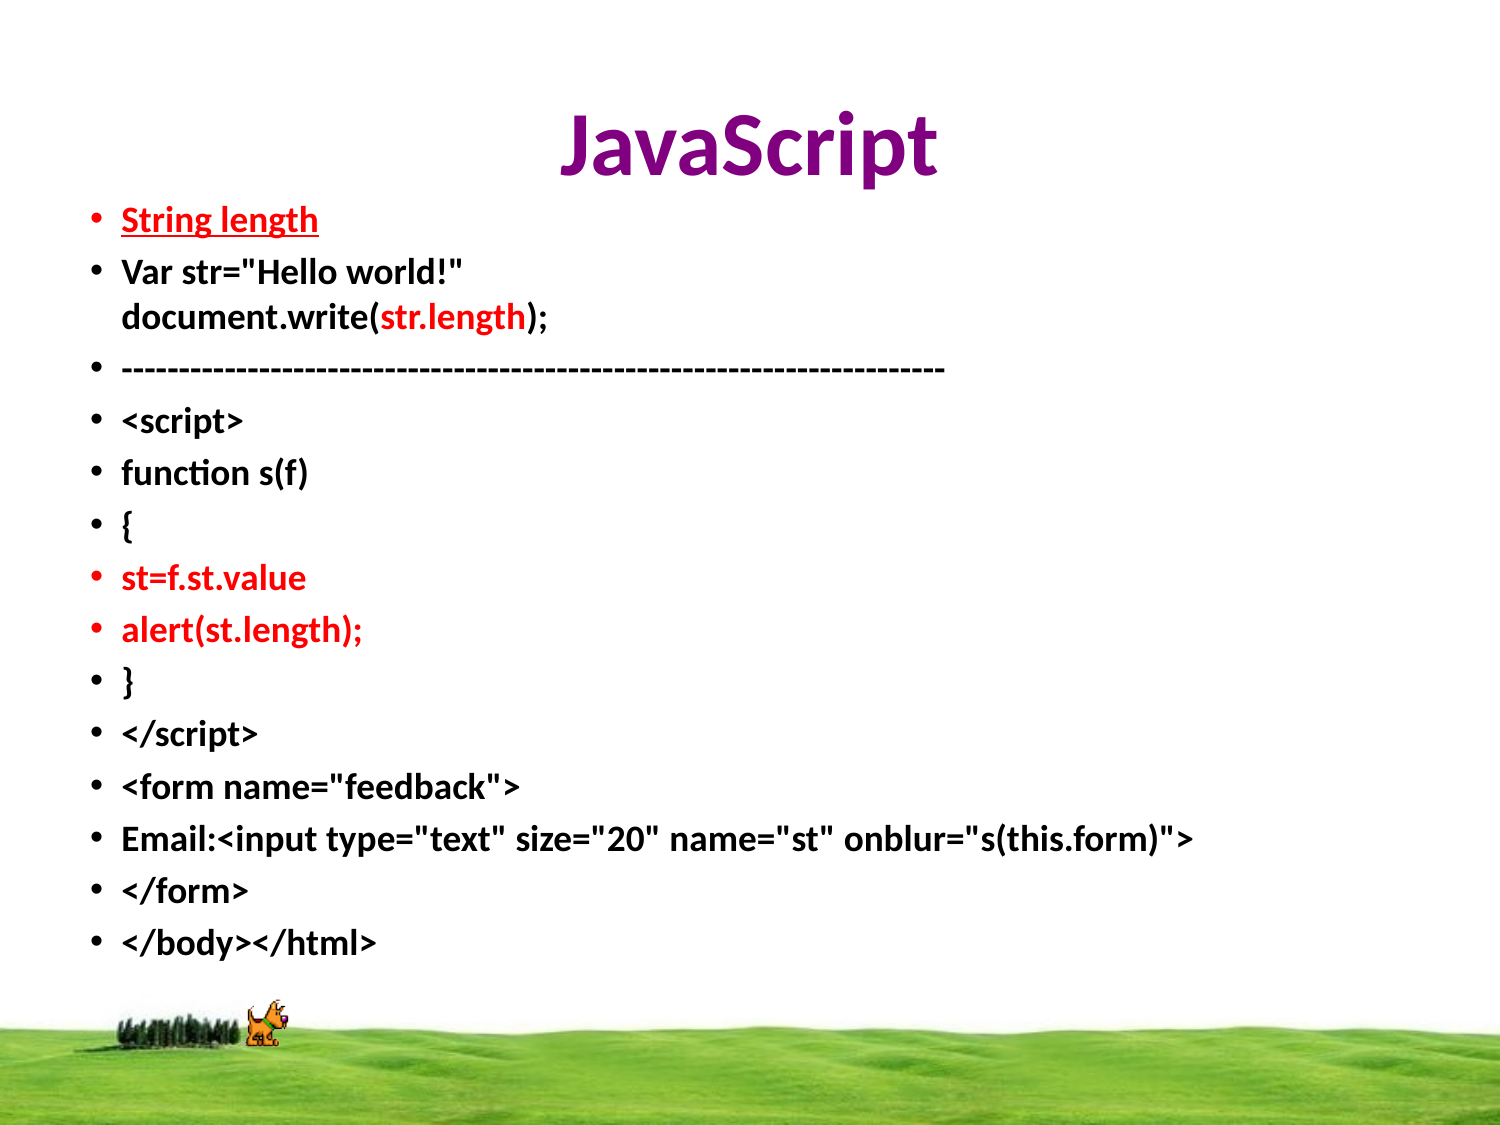

# JavaScript
String length
Var str="Hello world!"
document.write(str.length);
------------------------------------------------------------------------
<script>
function s(f)
{
st=f.st.value
alert(st.length);
}
</script>
<form name="feedback">
Email:<input type="text" size="20" name="st" onblur="s(this.form)">
</form>
</body></html>